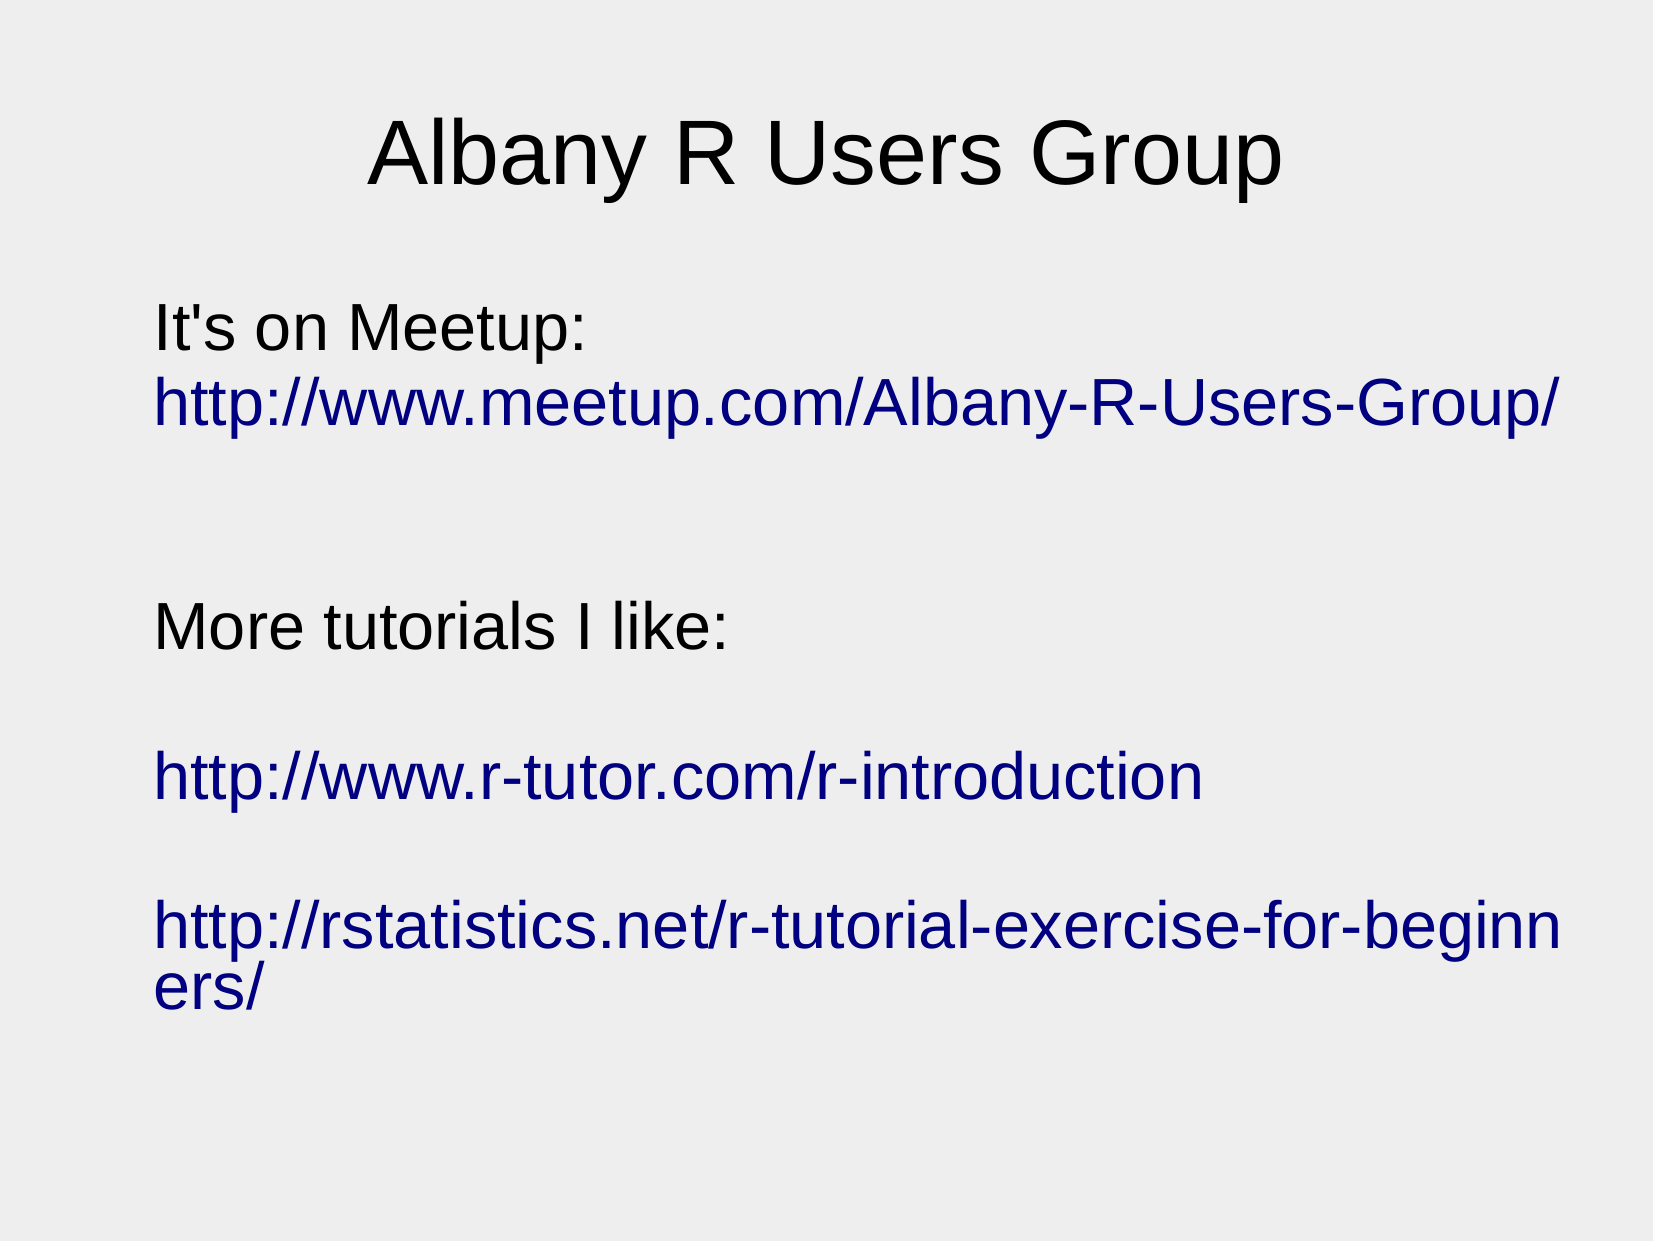

# Albany R Users Group
It's on Meetup:
http://www.meetup.com/Albany-R-Users-Group/
More tutorials I like:
http://www.r-tutor.com/r-introduction
http://rstatistics.net/r-tutorial-exercise-for-beginners/